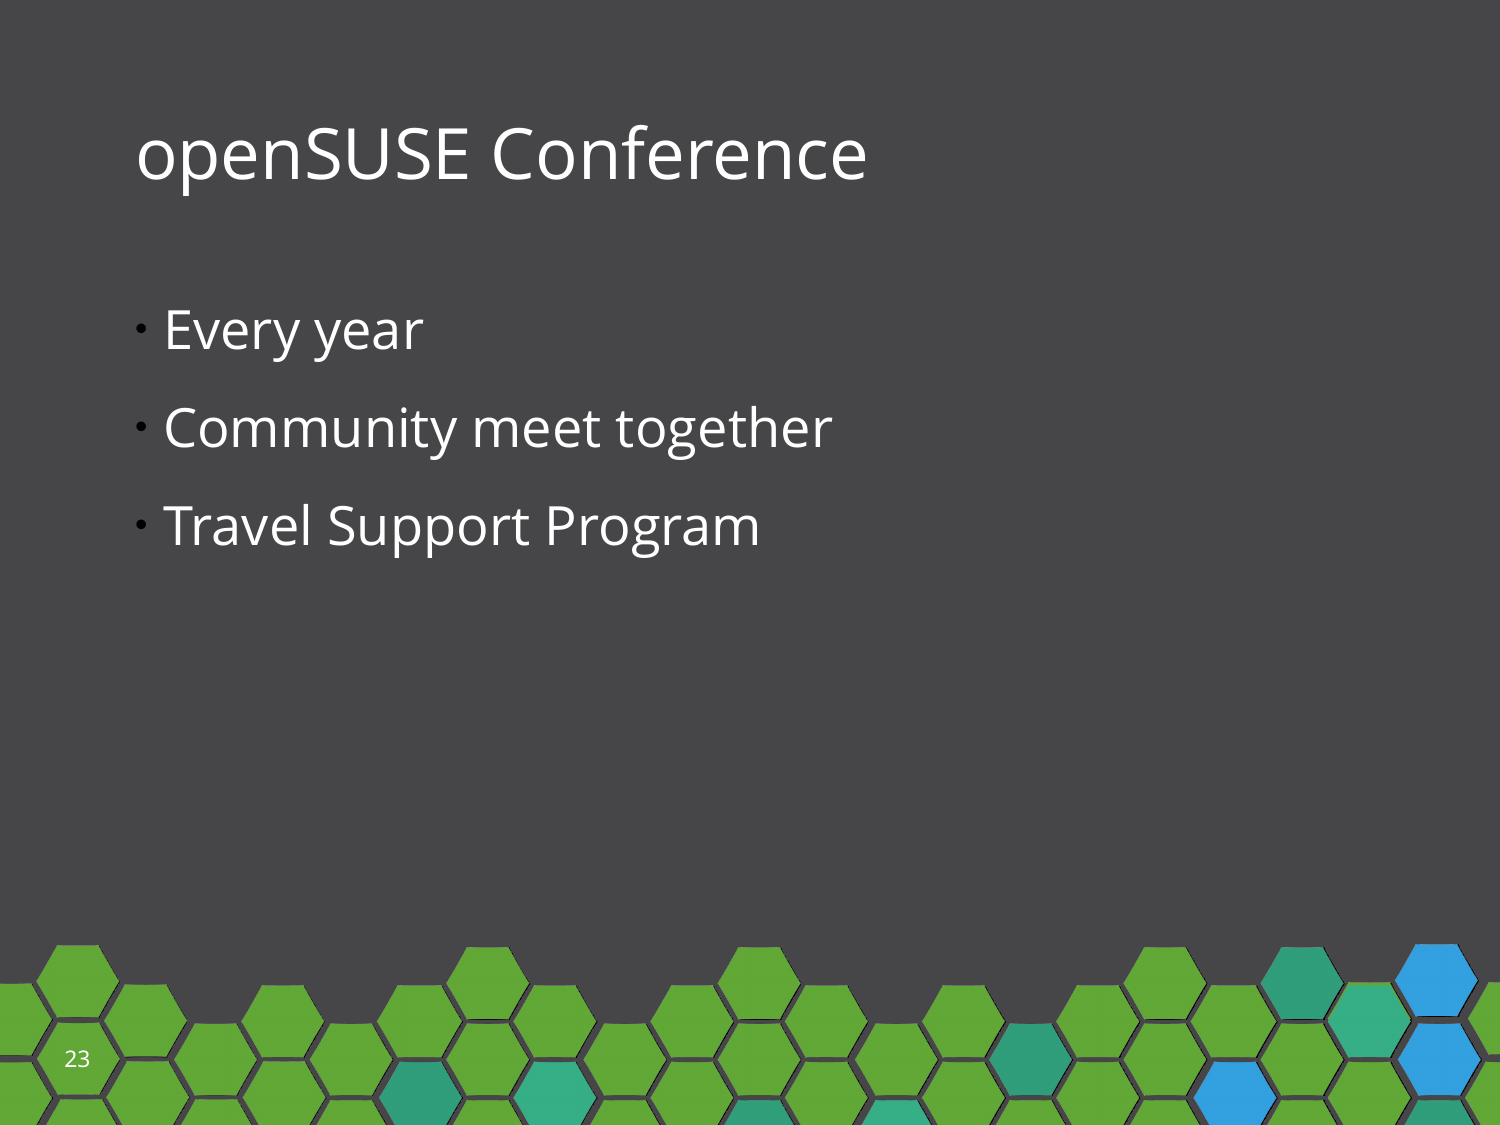

# openSUSE Conference
Every year
Community meet together
Travel Support Program